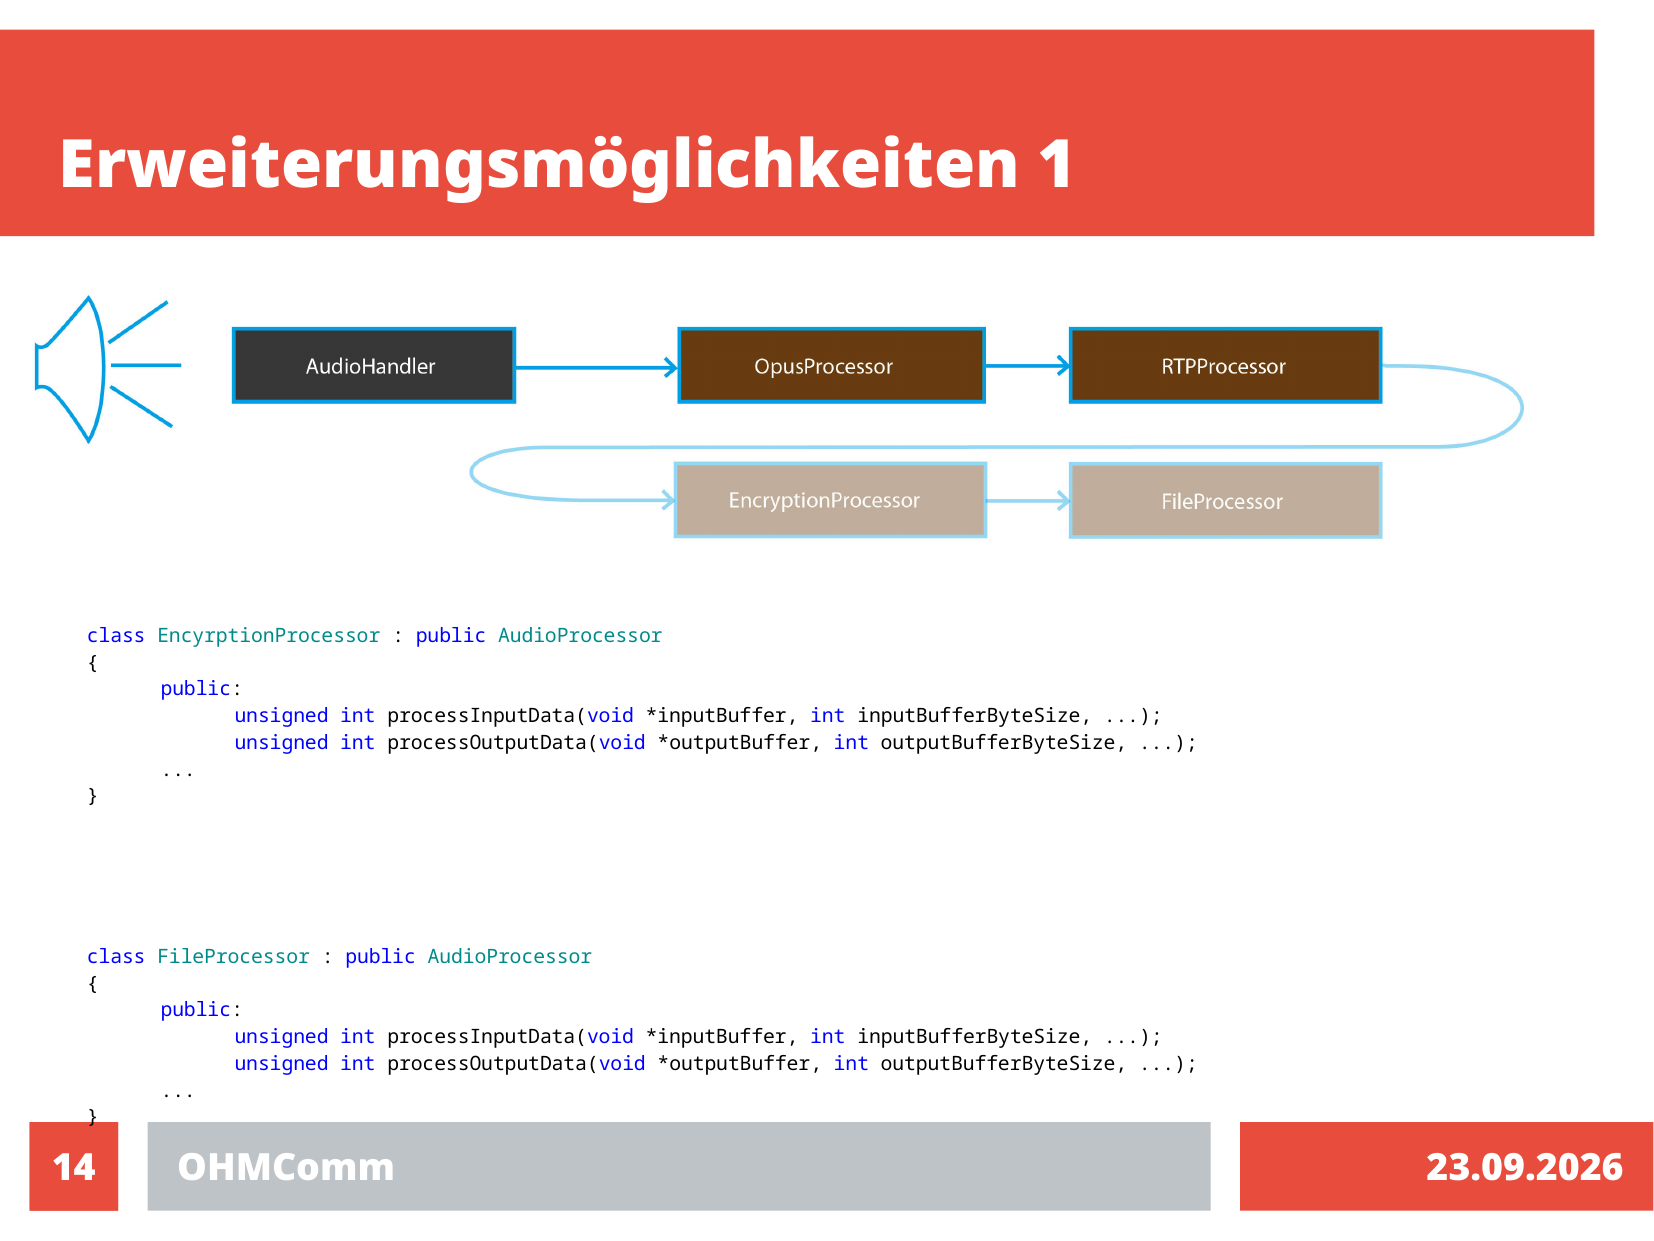

# Erweiterungsmöglichkeiten 1
class EncyrptionProcessor : public AudioProcessor
{
	public:
		unsigned int processInputData(void *inputBuffer, int inputBufferByteSize, ...);
		unsigned int processOutputData(void *outputBuffer, int outputBufferByteSize, ...);
	...
}
class FileProcessor : public AudioProcessor
{
	public:
		unsigned int processInputData(void *inputBuffer, int inputBufferByteSize, ...);
		unsigned int processOutputData(void *outputBuffer, int outputBufferByteSize, ...);
	...
}
14
OHMComm